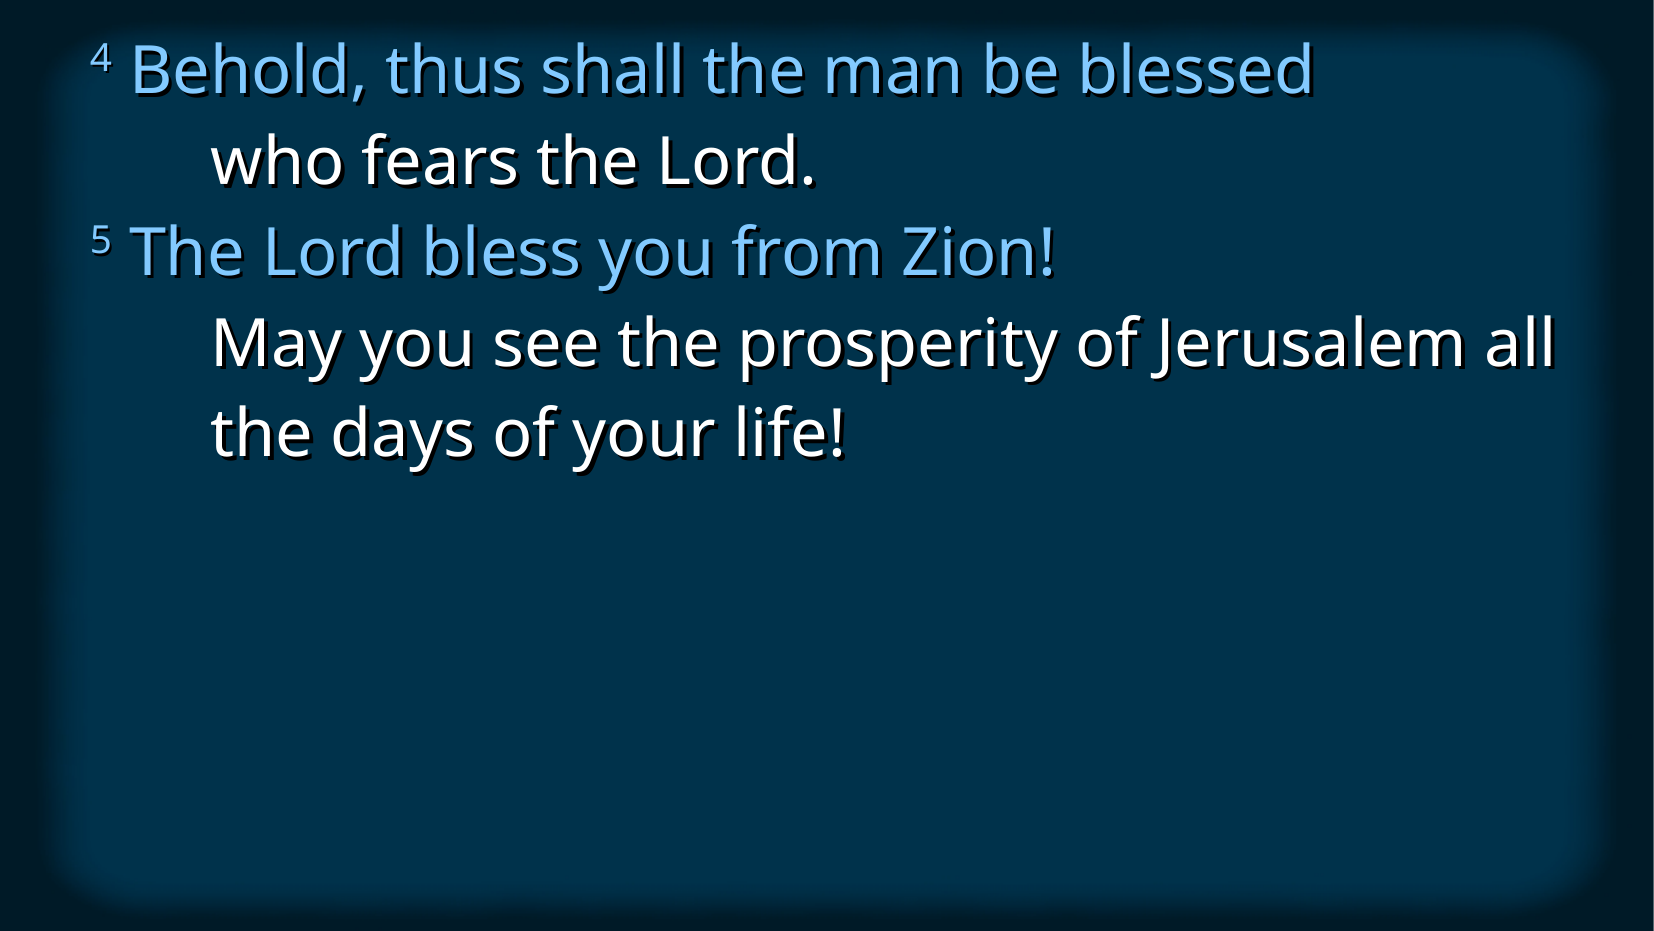

4 Behold, thus shall the man be blessed
 who fears the Lord.
5 The Lord bless you from Zion!
 May you see the prosperity of Jerusalem all
 the days of your life!